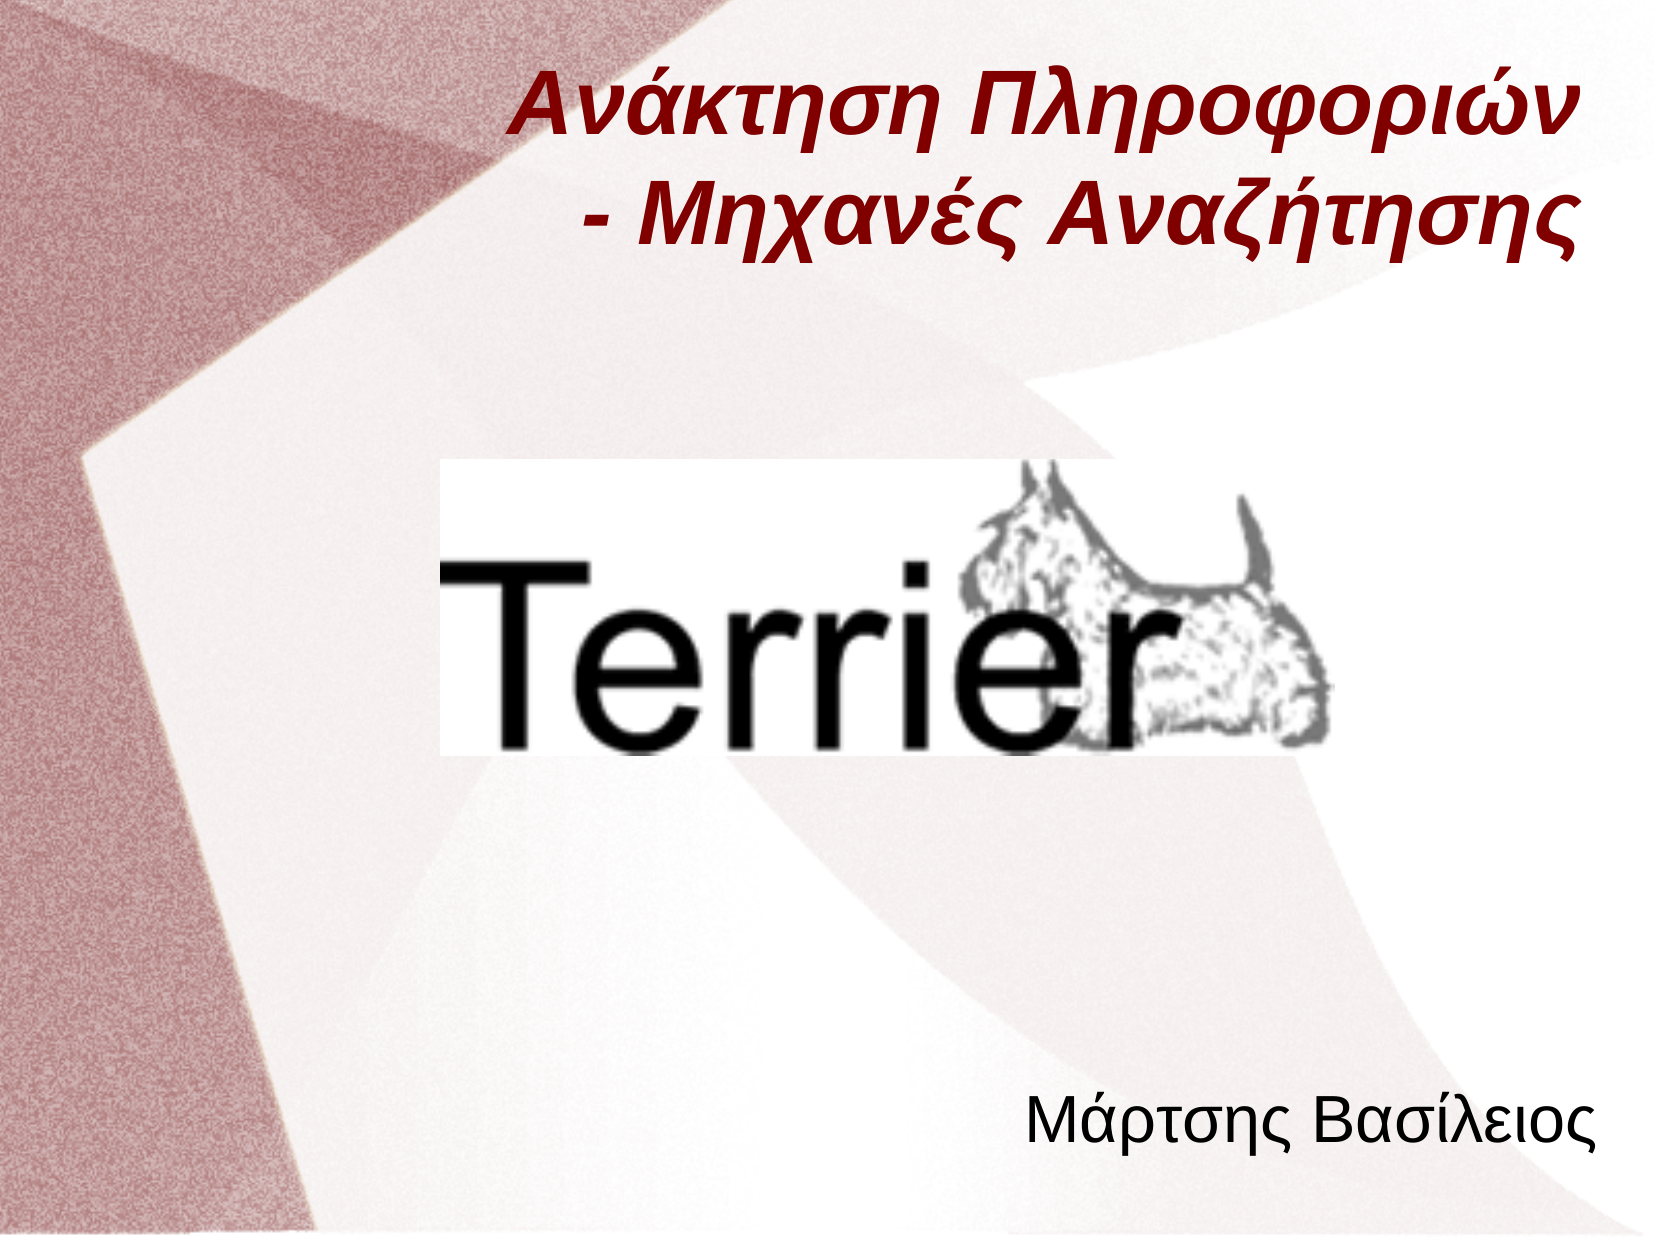

# Ανάκτηση Πληροφοριών - Μηχανές Αναζήτησης
Μάρτσης Βασίλειος